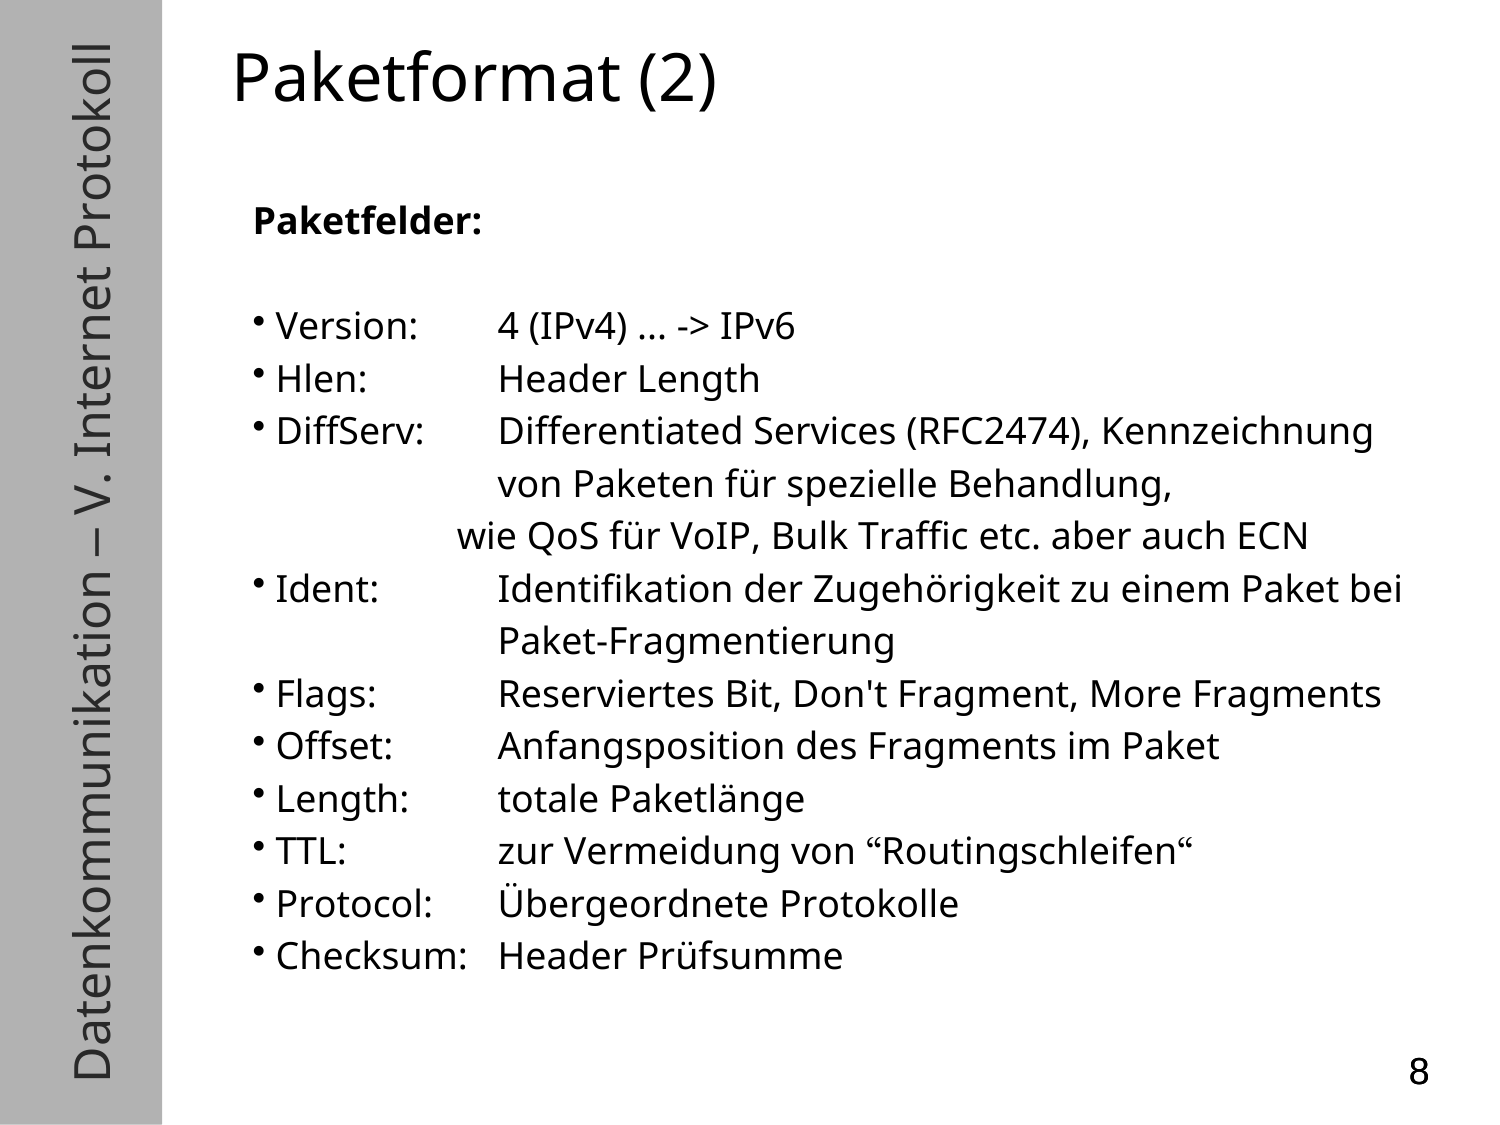

Paketformat (2)
Paketfelder:
 Version:	4 (IPv4) ... -> IPv6
 Hlen:	Header Length
 DiffServ:	Differentiated Services (RFC2474), Kennzeichnung
	von Paketen für spezielle Behandlung,
 wie QoS für VoIP, Bulk Traffic etc. aber auch ECN
 Ident:	Identifikation der Zugehörigkeit zu einem Paket bei
	Paket-Fragmentierung
 Flags:	Reserviertes Bit, Don't Fragment, More Fragments
 Offset:	Anfangsposition des Fragments im Paket
 Length:	totale Paketlänge
 TTL:	zur Vermeidung von “Routingschleifen“
 Protocol:	Übergeordnete Protokolle
 Checksum:	Header Prüfsumme
Datenkommunikation – V. Internet Protokoll